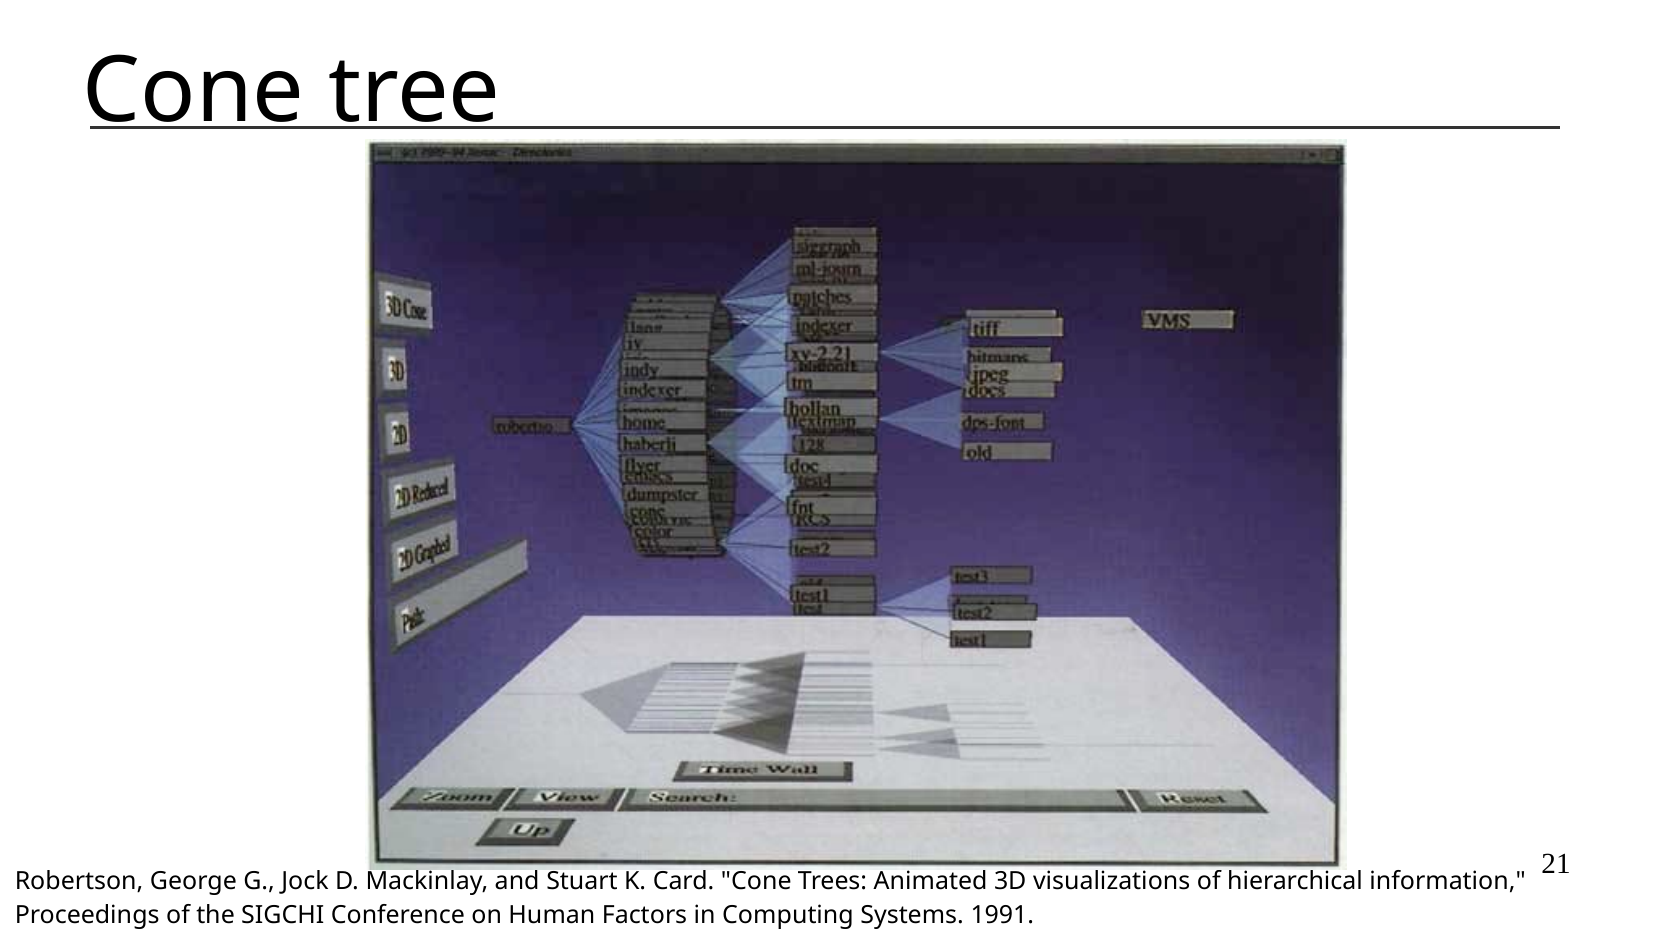

# Cone tree
21
Robertson, George G., Jock D. Mackinlay, and Stuart K. Card. "Cone Trees: Animated 3D visualizations of hierarchical information," Proceedings of the SIGCHI Conference on Human Factors in Computing Systems. 1991.